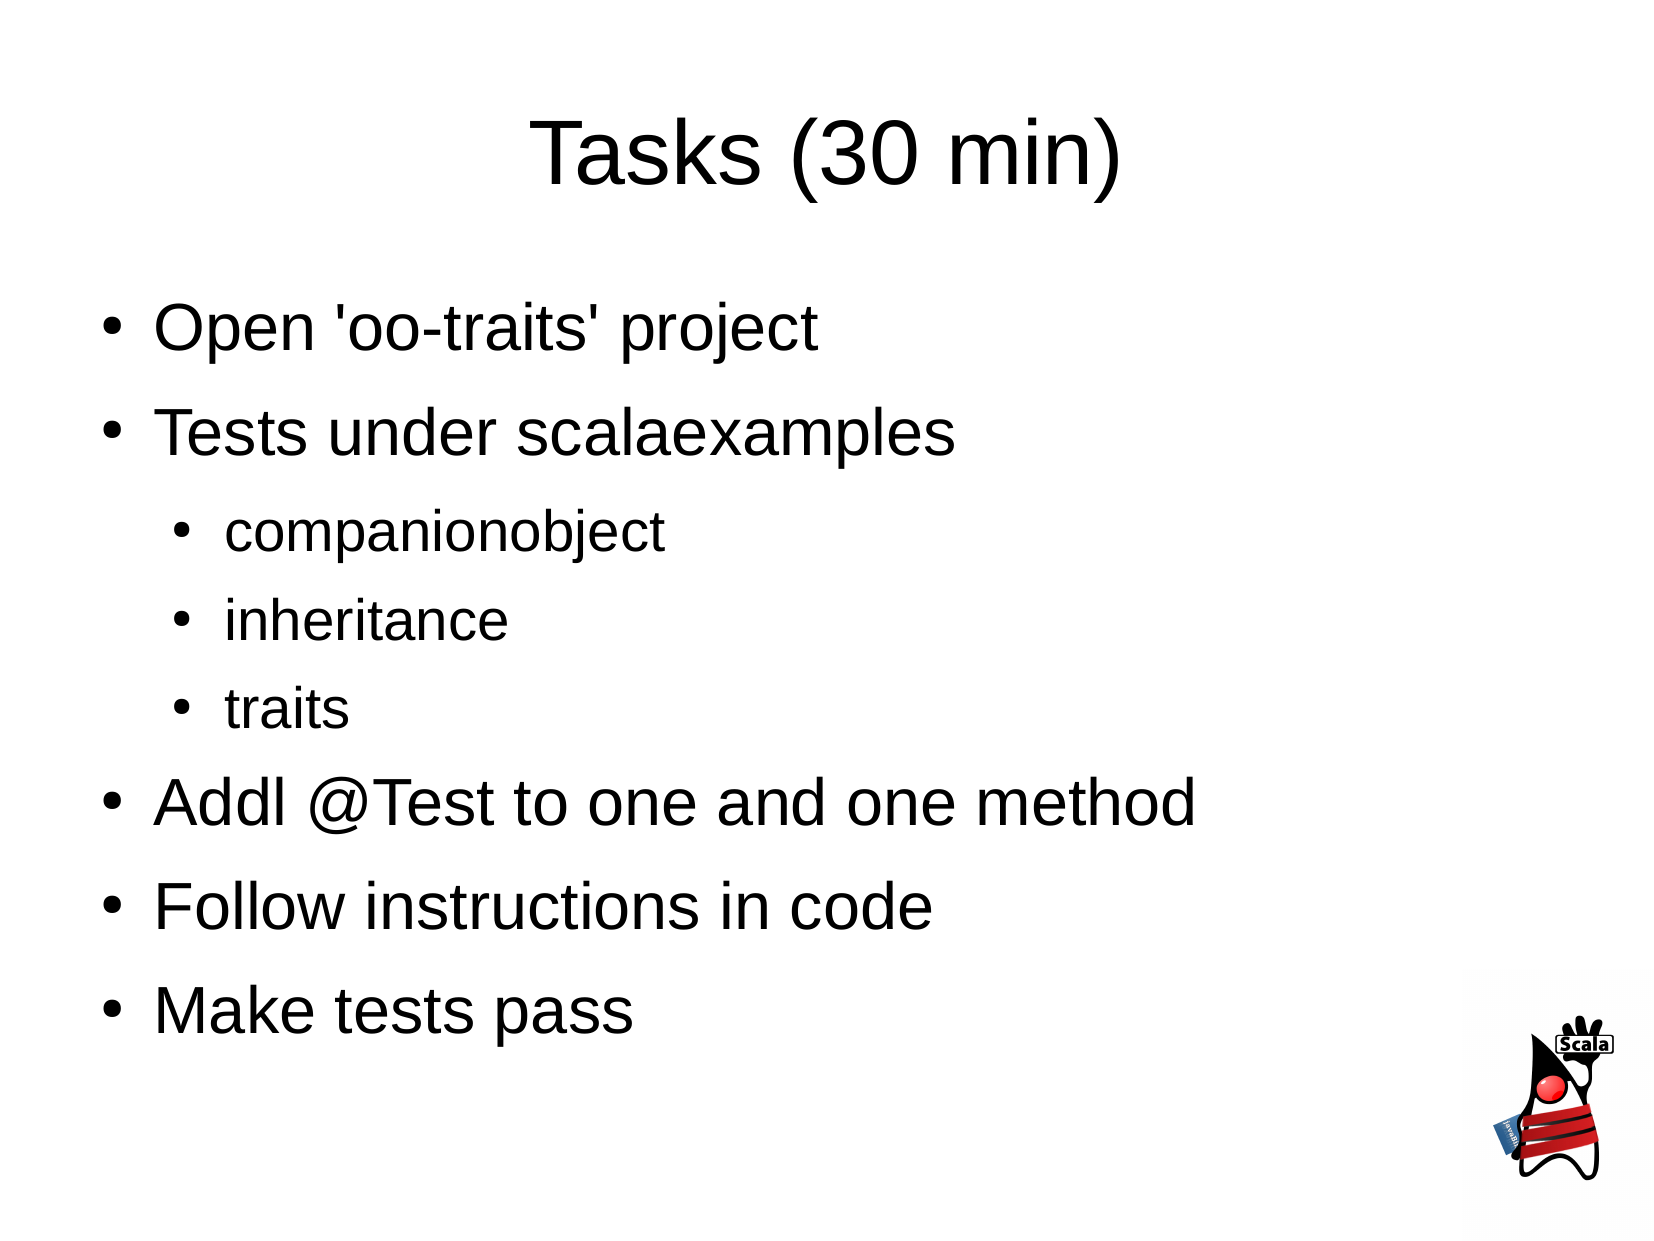

# Tasks (30 min)
Open 'oo-traits' project
Tests under scalaexamples
companionobject
inheritance
traits
Addl @Test to one and one method
Follow instructions in code
Make tests pass